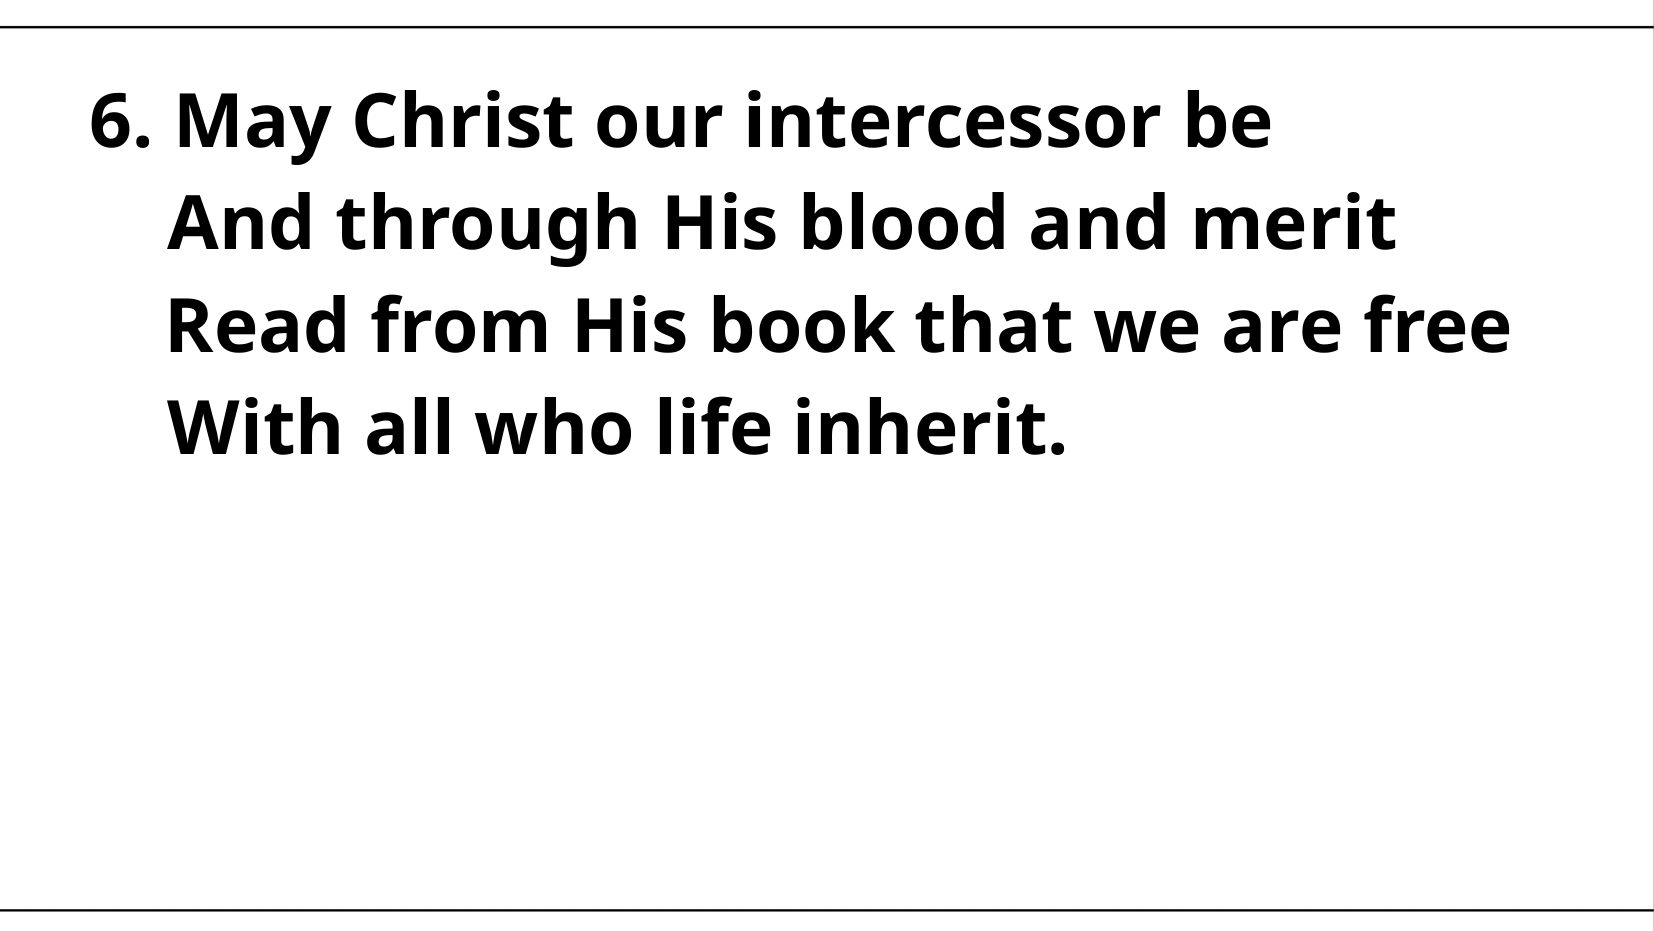

6. May Christ our intercessor be
 And through His blood and merit
Read from His book that we are free
 With all who life inherit.